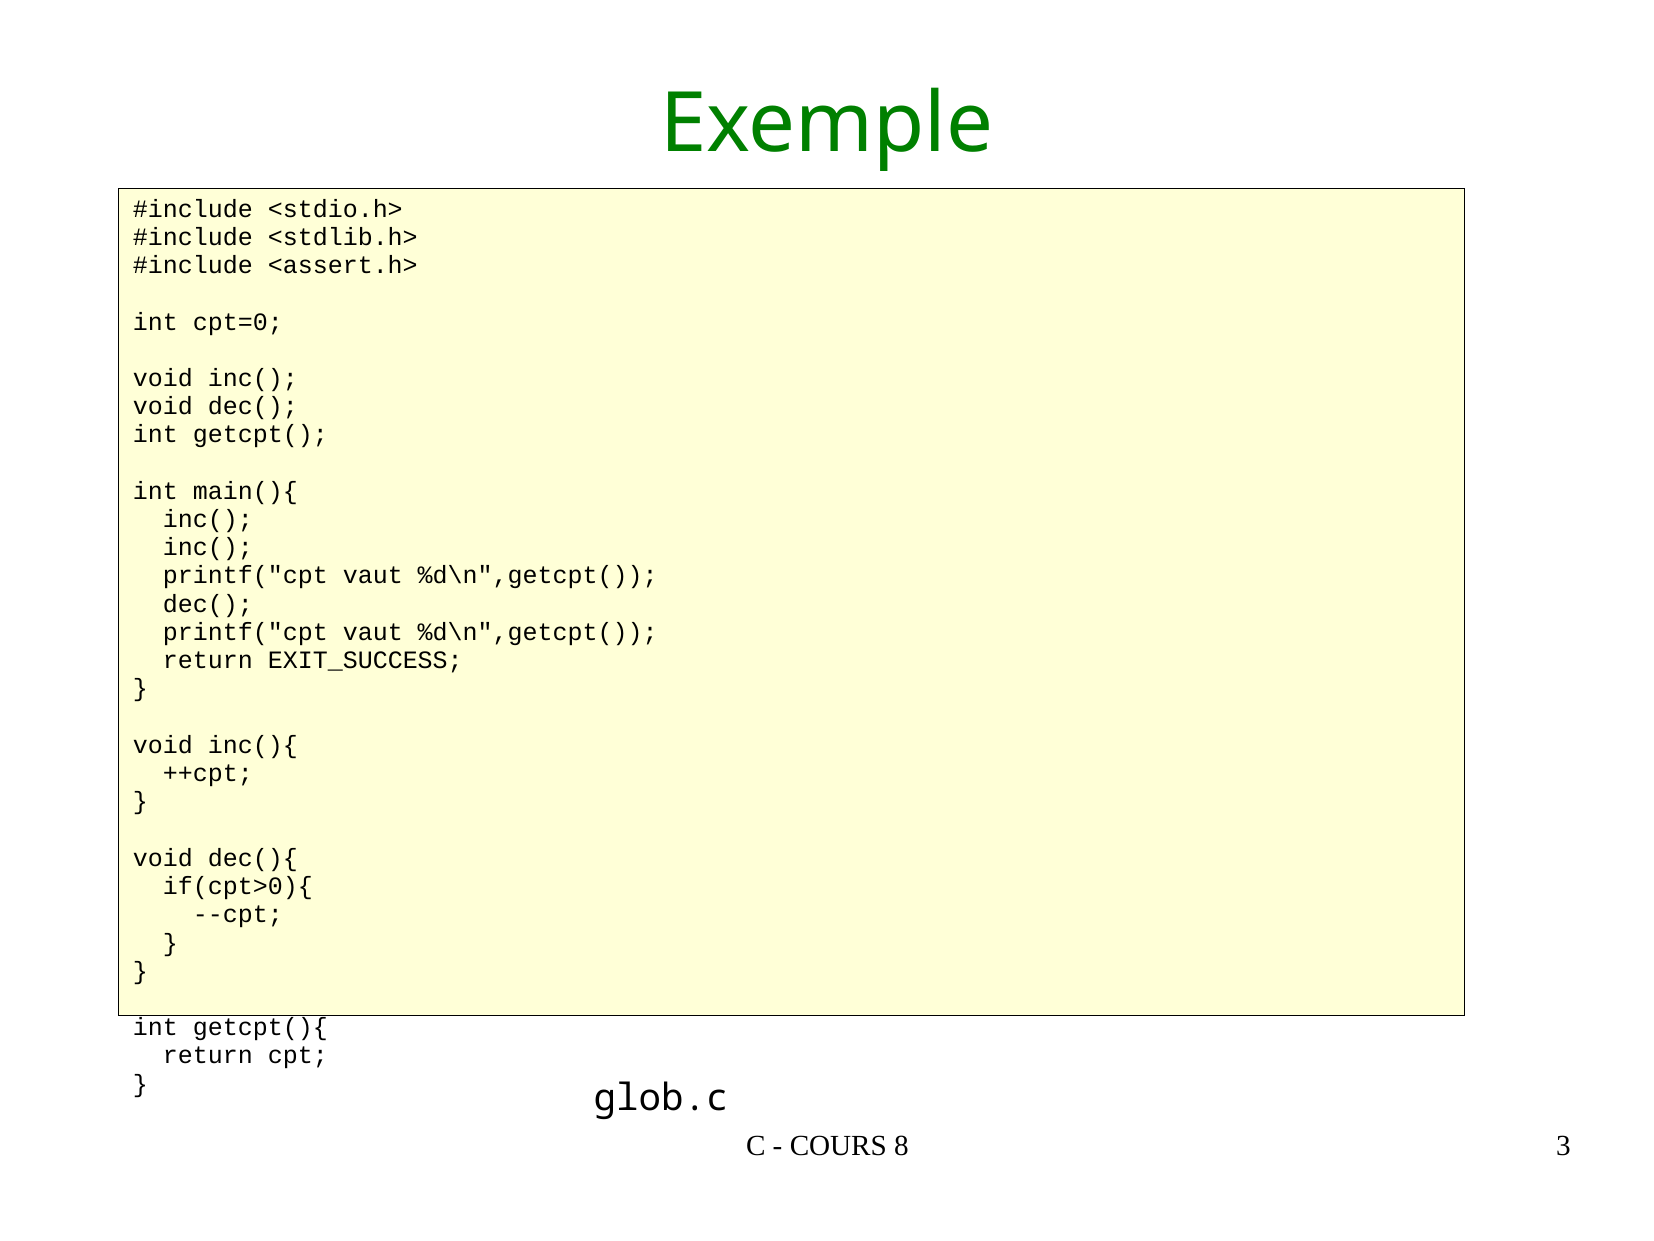

# Exemple
#include <stdio.h>
#include <stdlib.h>
#include <assert.h>
int cpt=0;
void inc();
void dec();
int getcpt();
int main(){
 inc();
 inc();
 printf("cpt vaut %d\n",getcpt());
 dec();
 printf("cpt vaut %d\n",getcpt());
 return EXIT_SUCCESS;
}
void inc(){
 ++cpt;
}
void dec(){
 if(cpt>0){
 --cpt;
 }
}
int getcpt(){
 return cpt;
}
glob.c
C - COURS 8
3